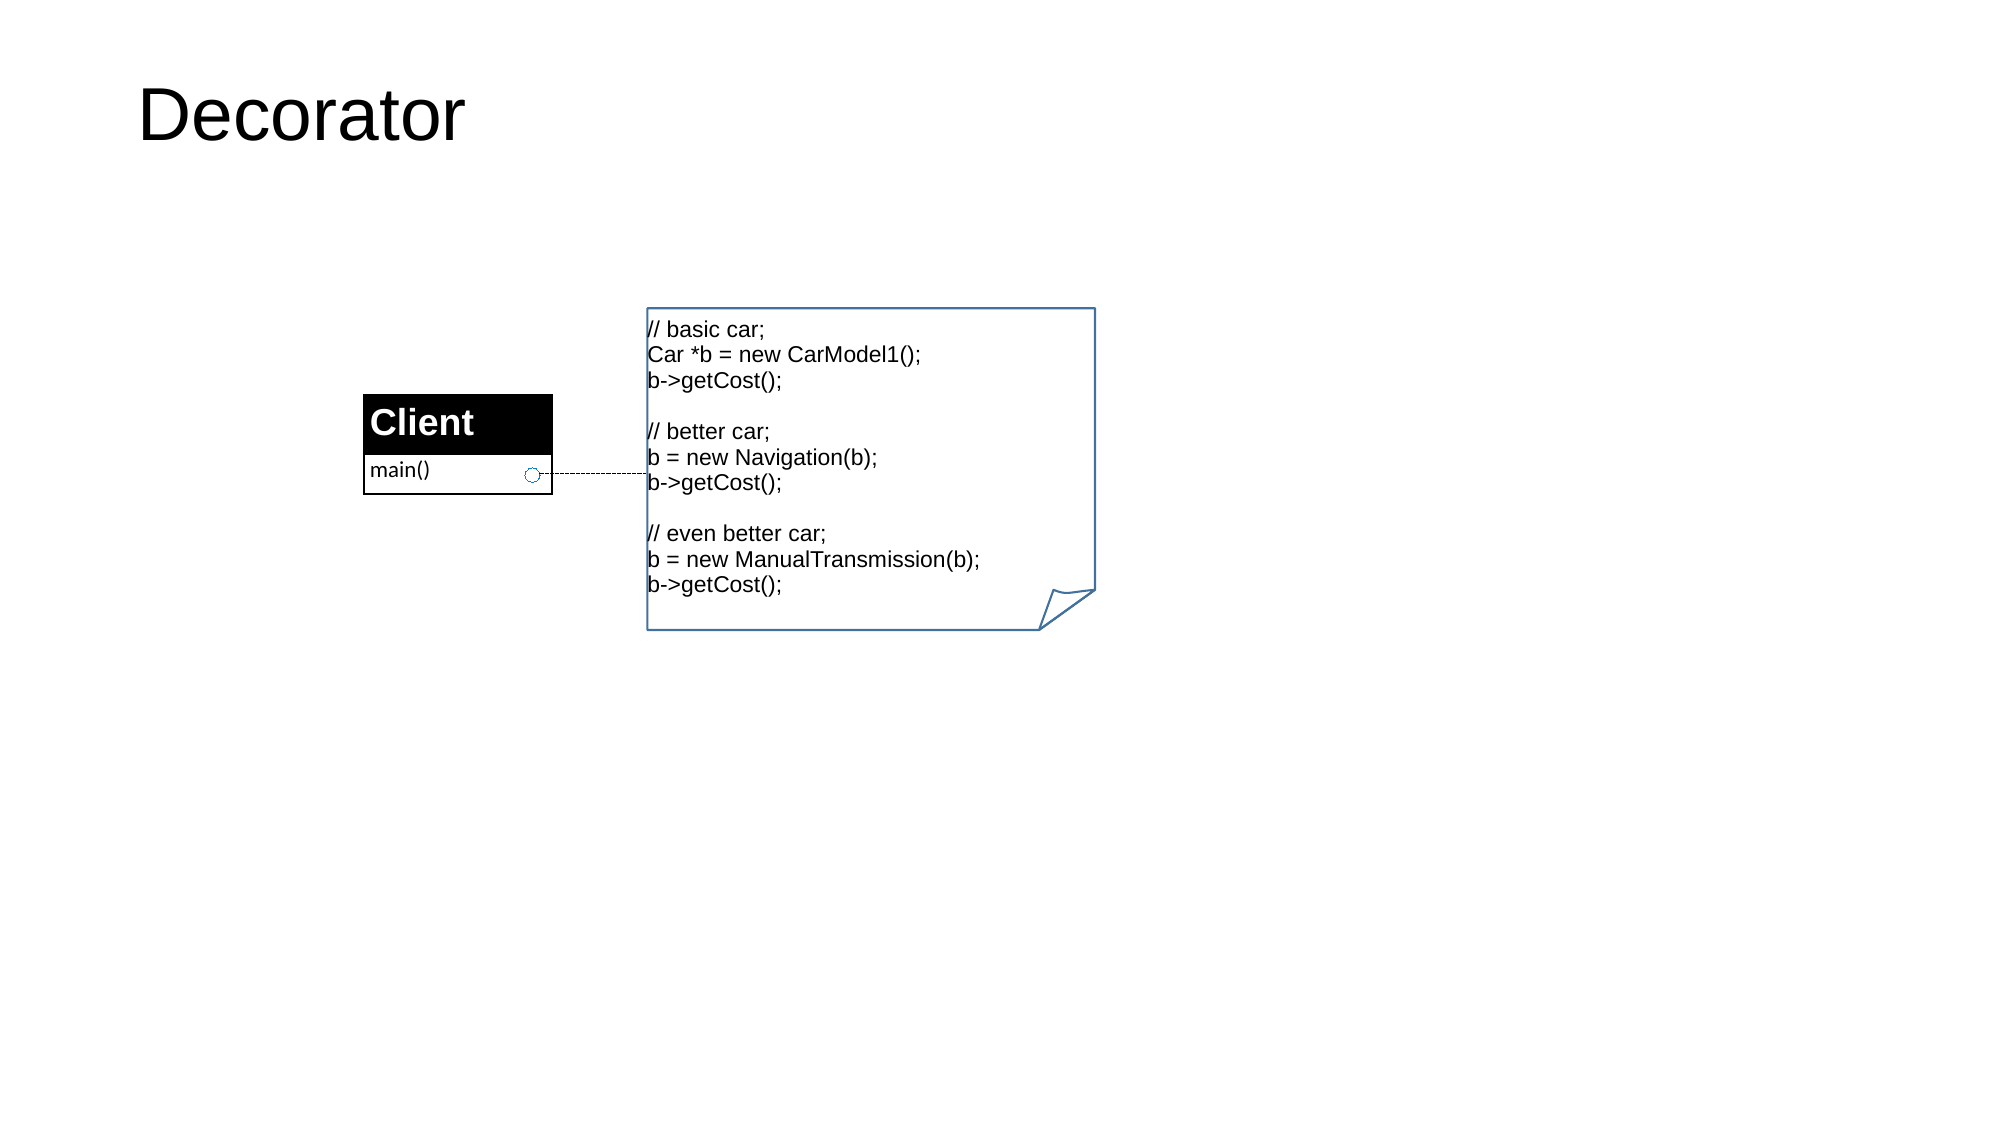

# Decorator
// basic car;
Car *b = new CarModel1();
b->getCost();
// better car;
b = new Navigation(b);
b->getCost();
// even better car;
b = new ManualTransmission(b);
b->getCost();
| Client |
| --- |
| main() |